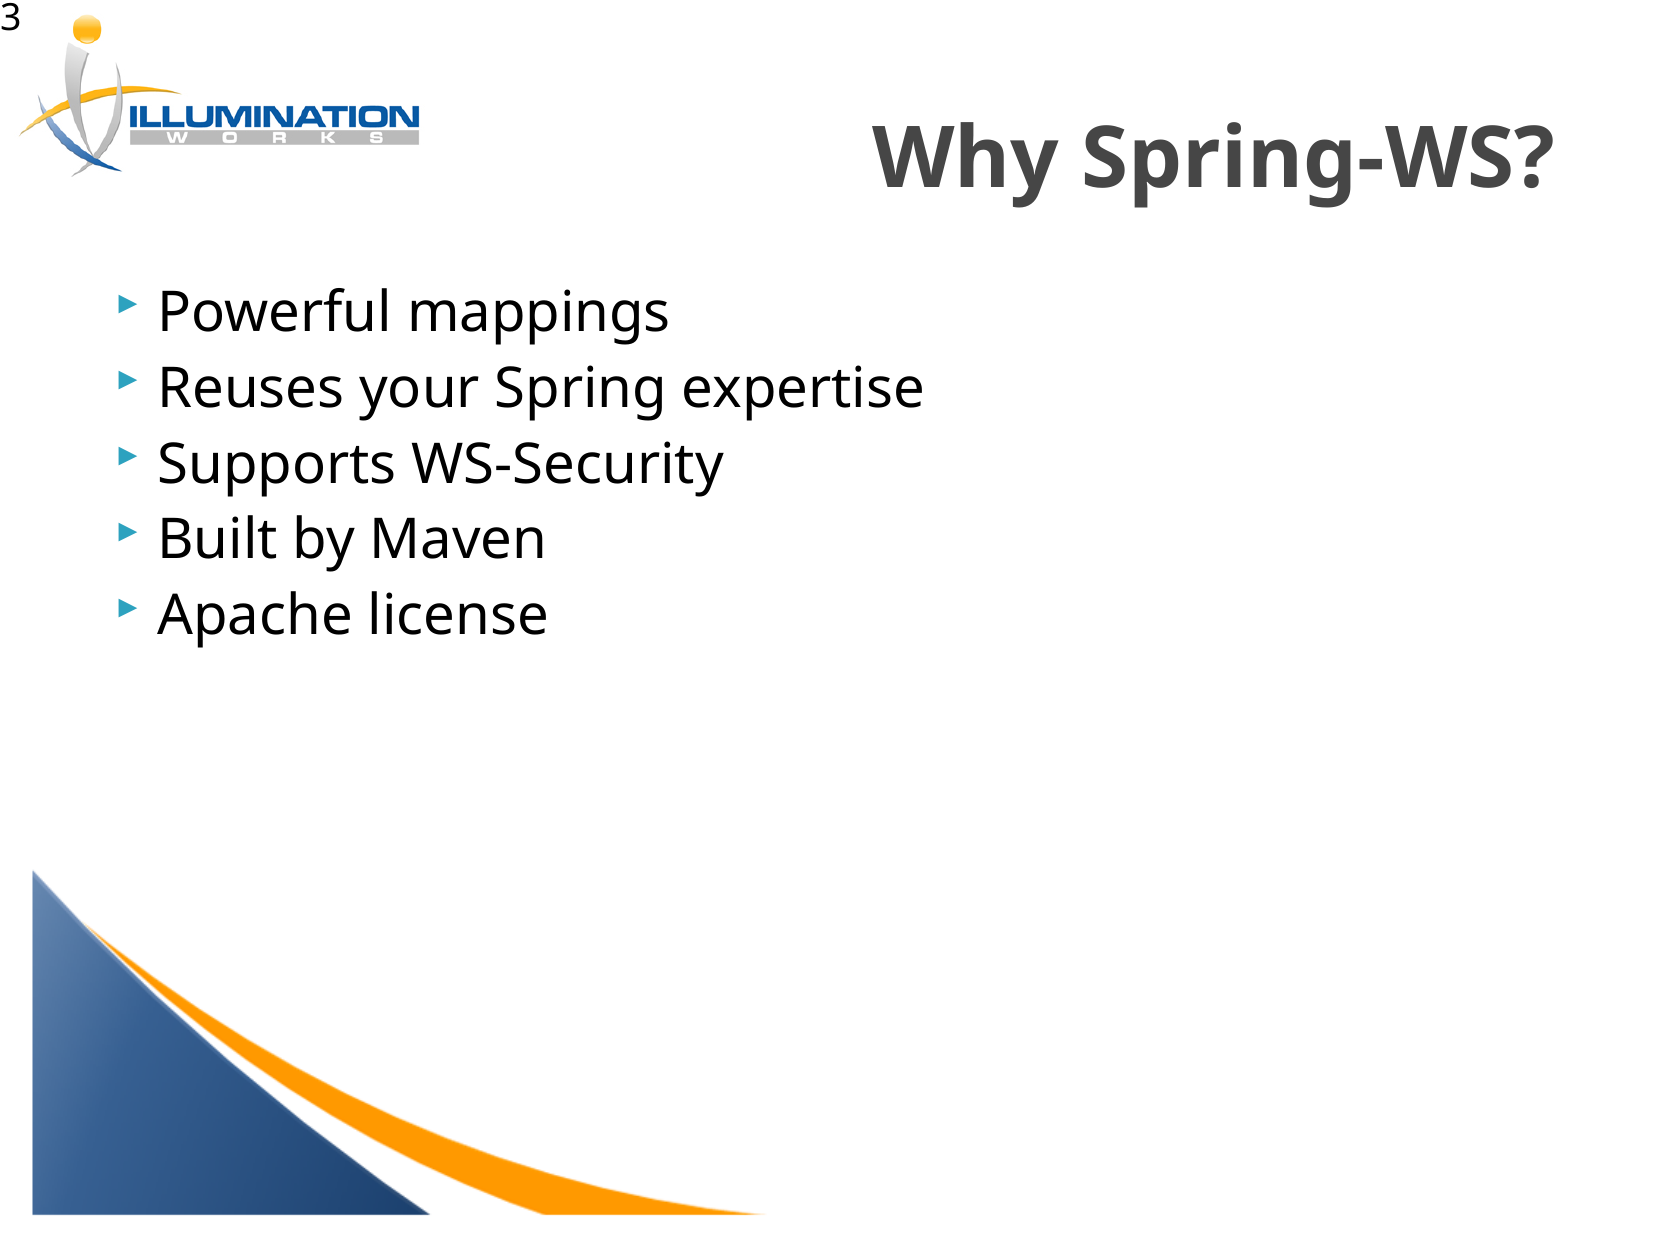

Why Spring-WS?
# Powerful mappings
Reuses your Spring expertise
Supports WS-Security
Built by Maven
Apache license